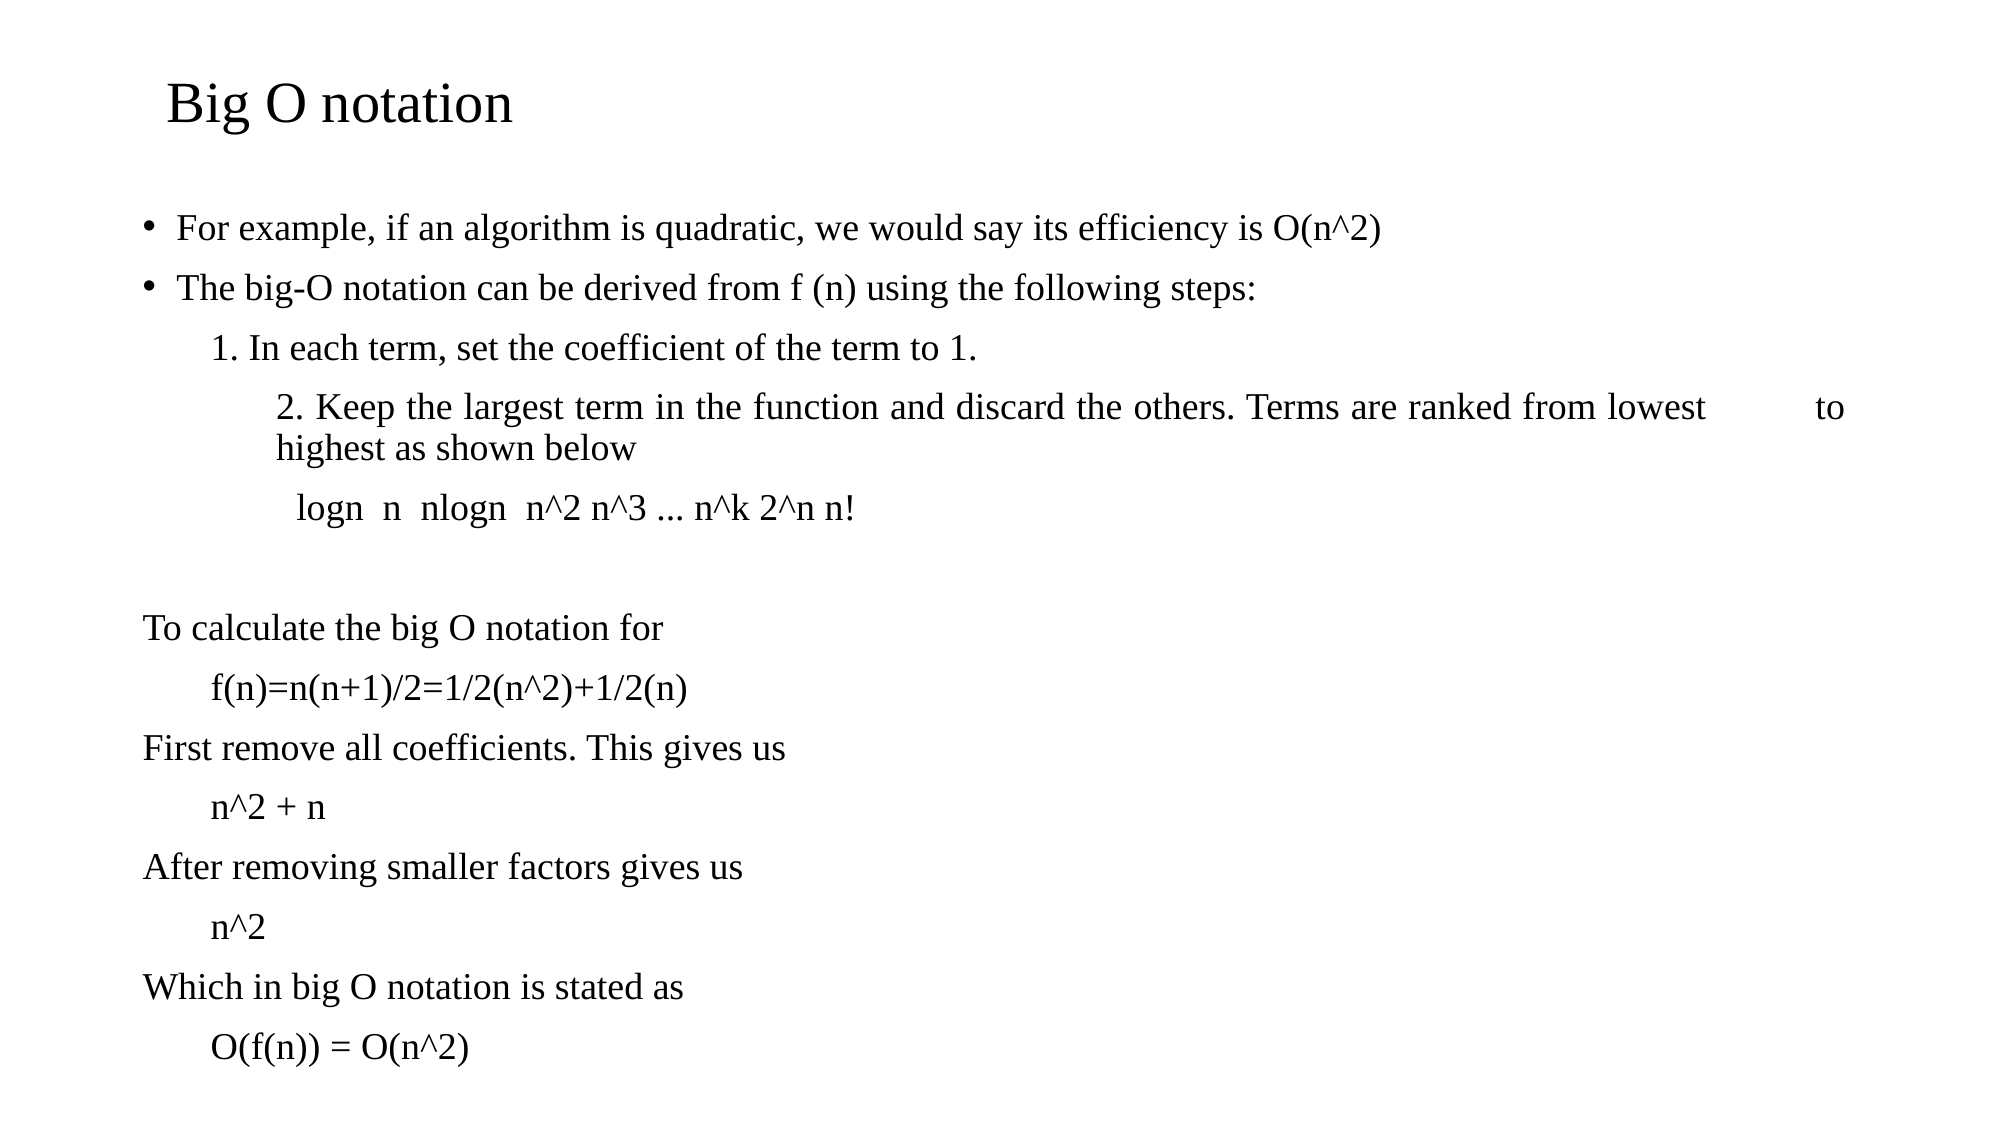

# Big O notation
For example, if an algorithm is quadratic, we would say its efficiency is O(n^2)
The big-O notation can be derived from f (n) using the following steps:
	1. In each term, set the coefficient of the term to 1.
	2. Keep the largest term in the function and discard the others. Terms are ranked from lowest to highest as shown below
	 logn n nlogn n^2 n^3 ... n^k 2^n n!
To calculate the big O notation for
	f(n)=n(n+1)/2=1/2(n^2)+1/2(n)
First remove all coefficients. This gives us
	n^2 + n
After removing smaller factors gives us
	n^2
Which in big O notation is stated as
	O(f(n)) = O(n^2)